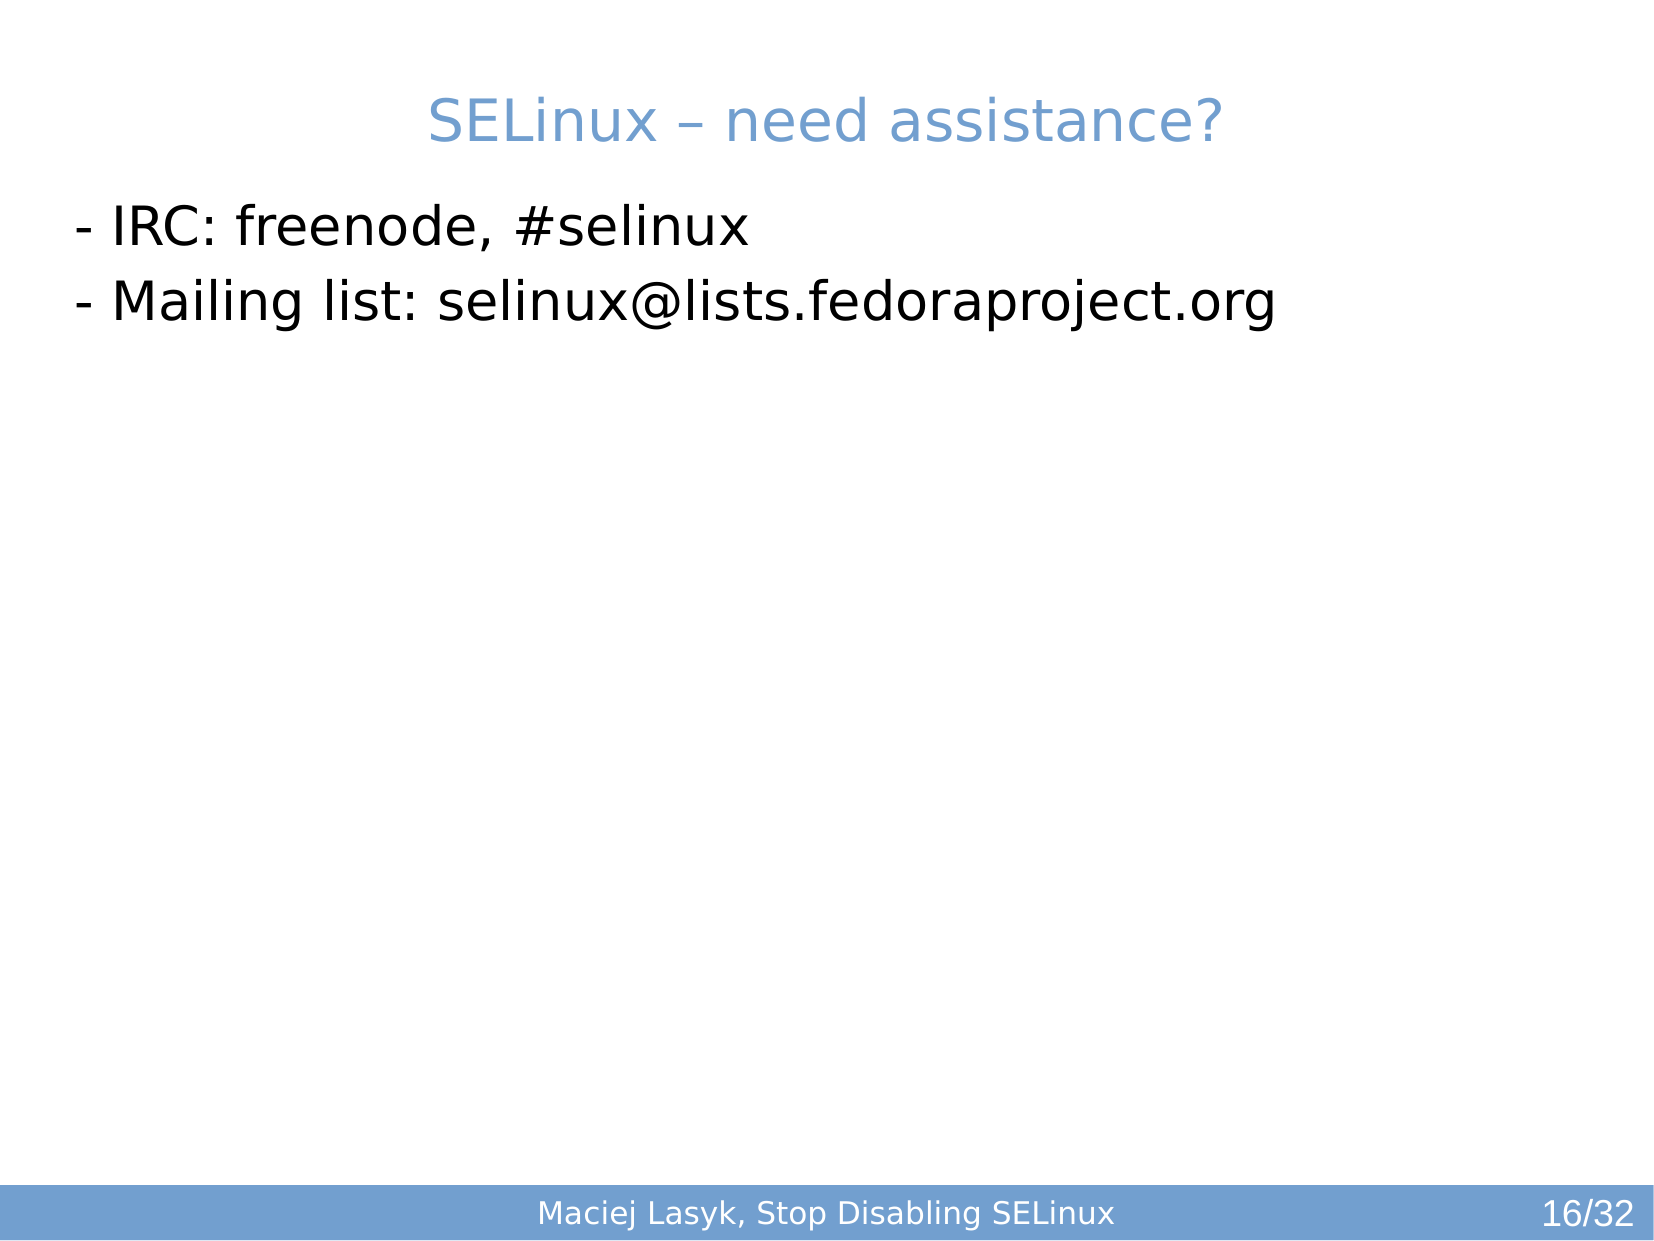

SELinux – need assistance?
- IRC: freenode, #selinux
- Mailing list: selinux@lists.fedoraproject.org
 16/32
Maciej Lasyk, High Availability Explained
Maciej Lasyk, Stop Disabling SELinux